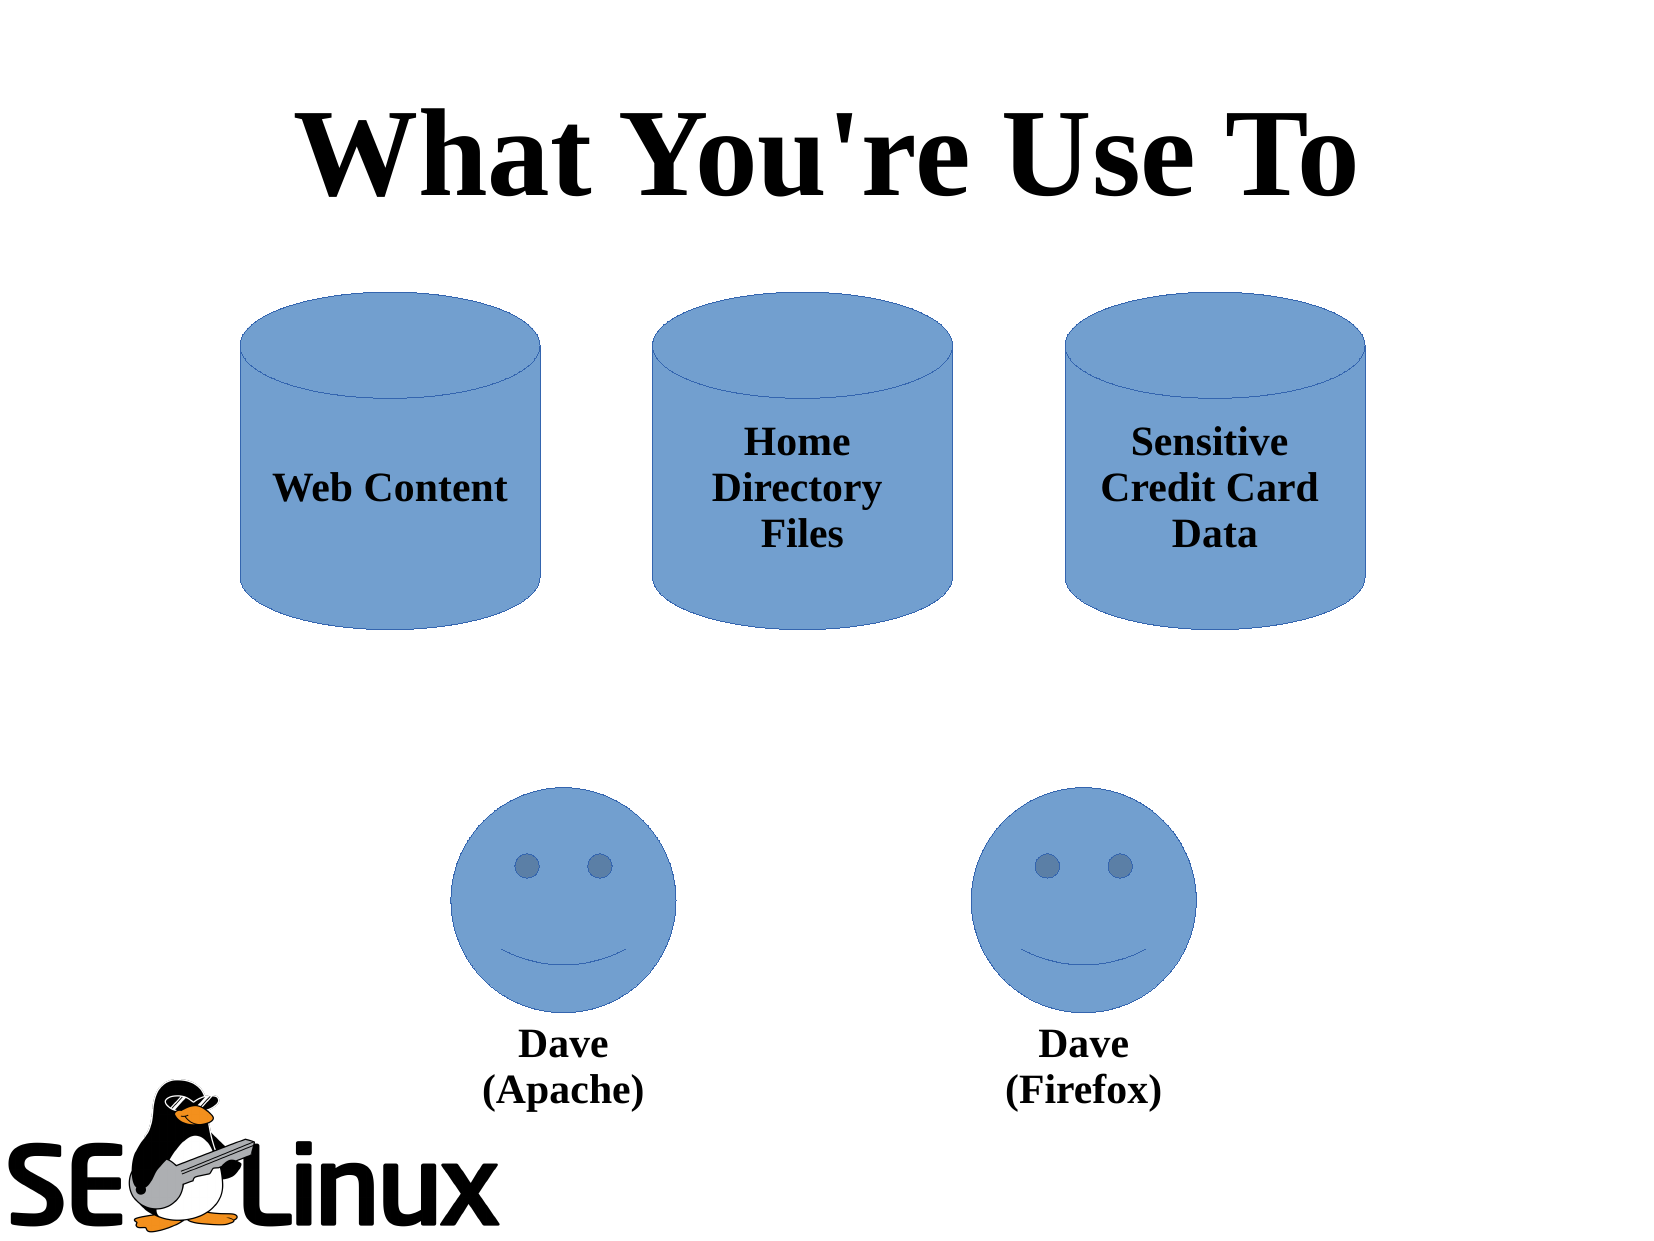

# What You're Use To
Web Content
Home
Directory
Files
Sensitive
Credit Card
Data
Dave
(Apache)
Dave
(Firefox)